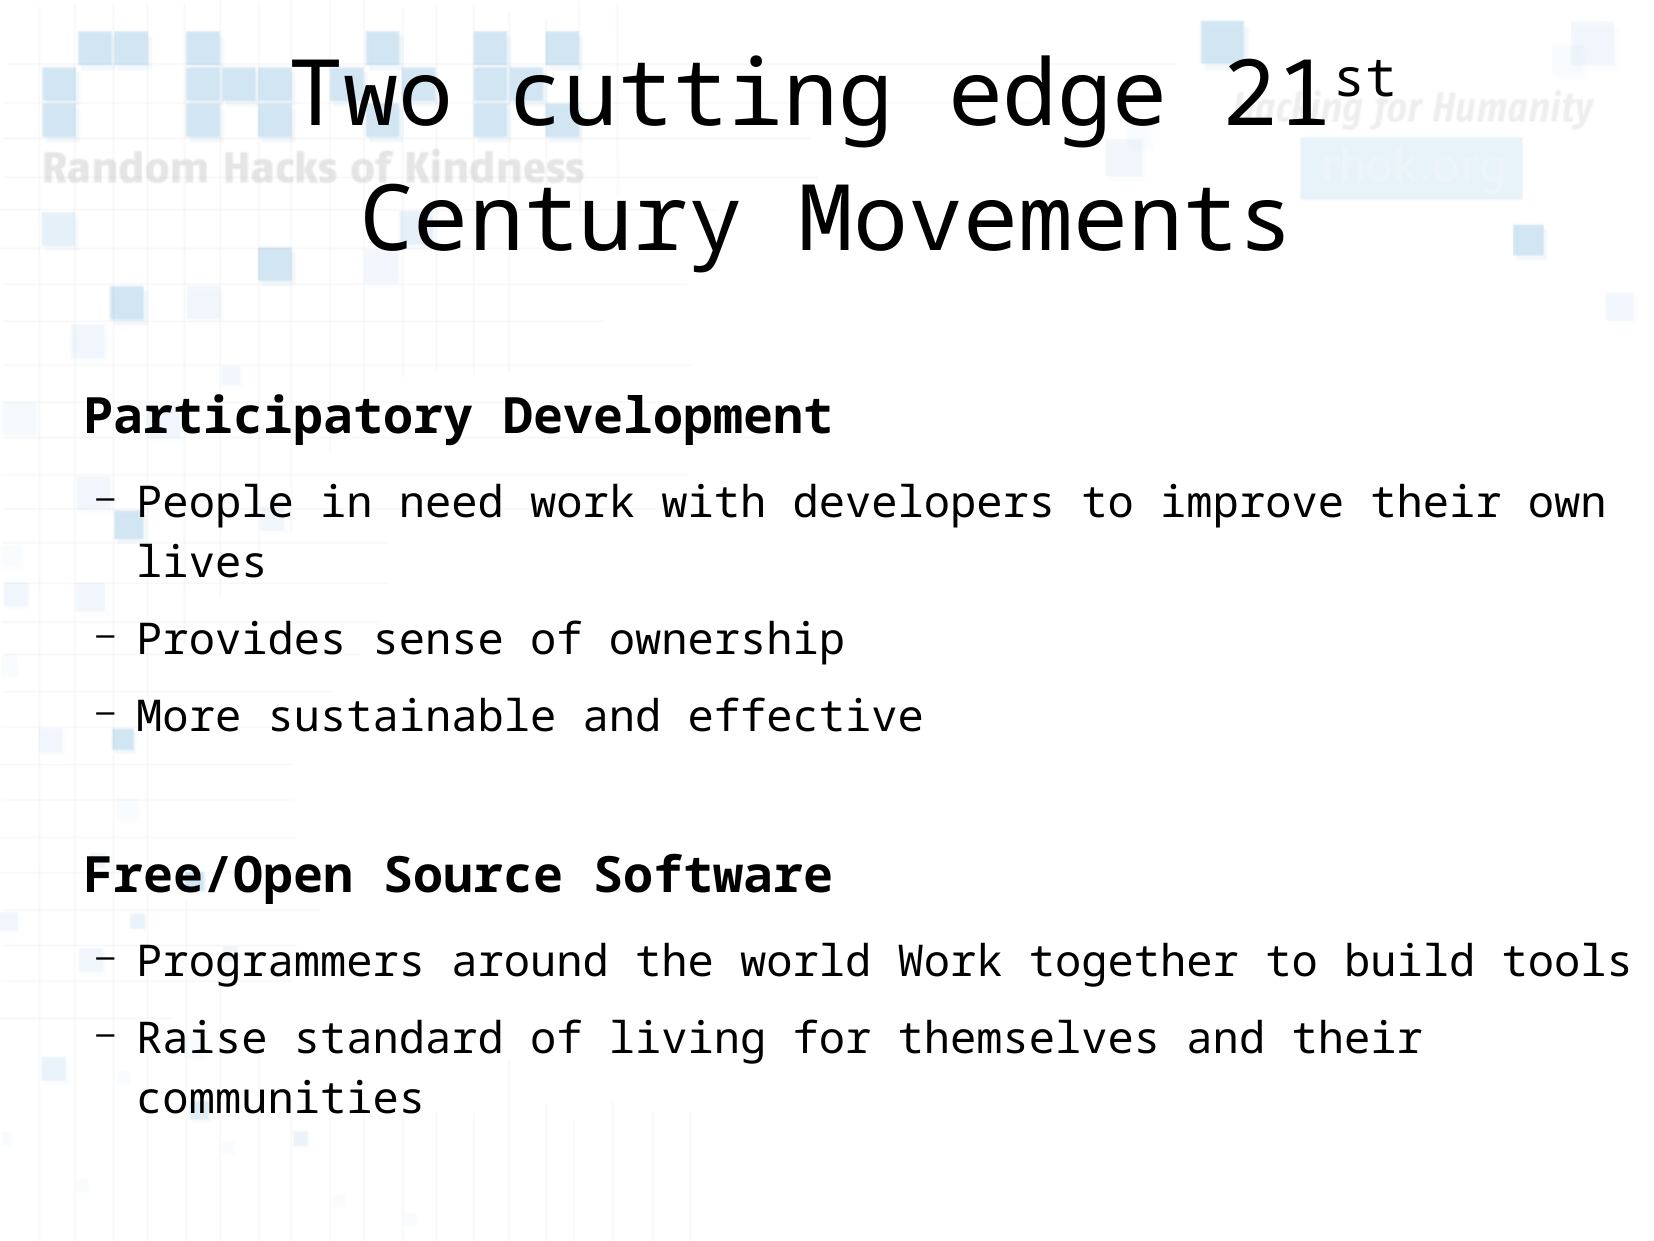

# Two cutting edge 21st Century Movements
Participatory Development
People in need work with developers to improve their own lives
Provides sense of ownership
More sustainable and effective
Free/Open Source Software
Programmers around the world Work together to build tools
Raise standard of living for themselves and their communities